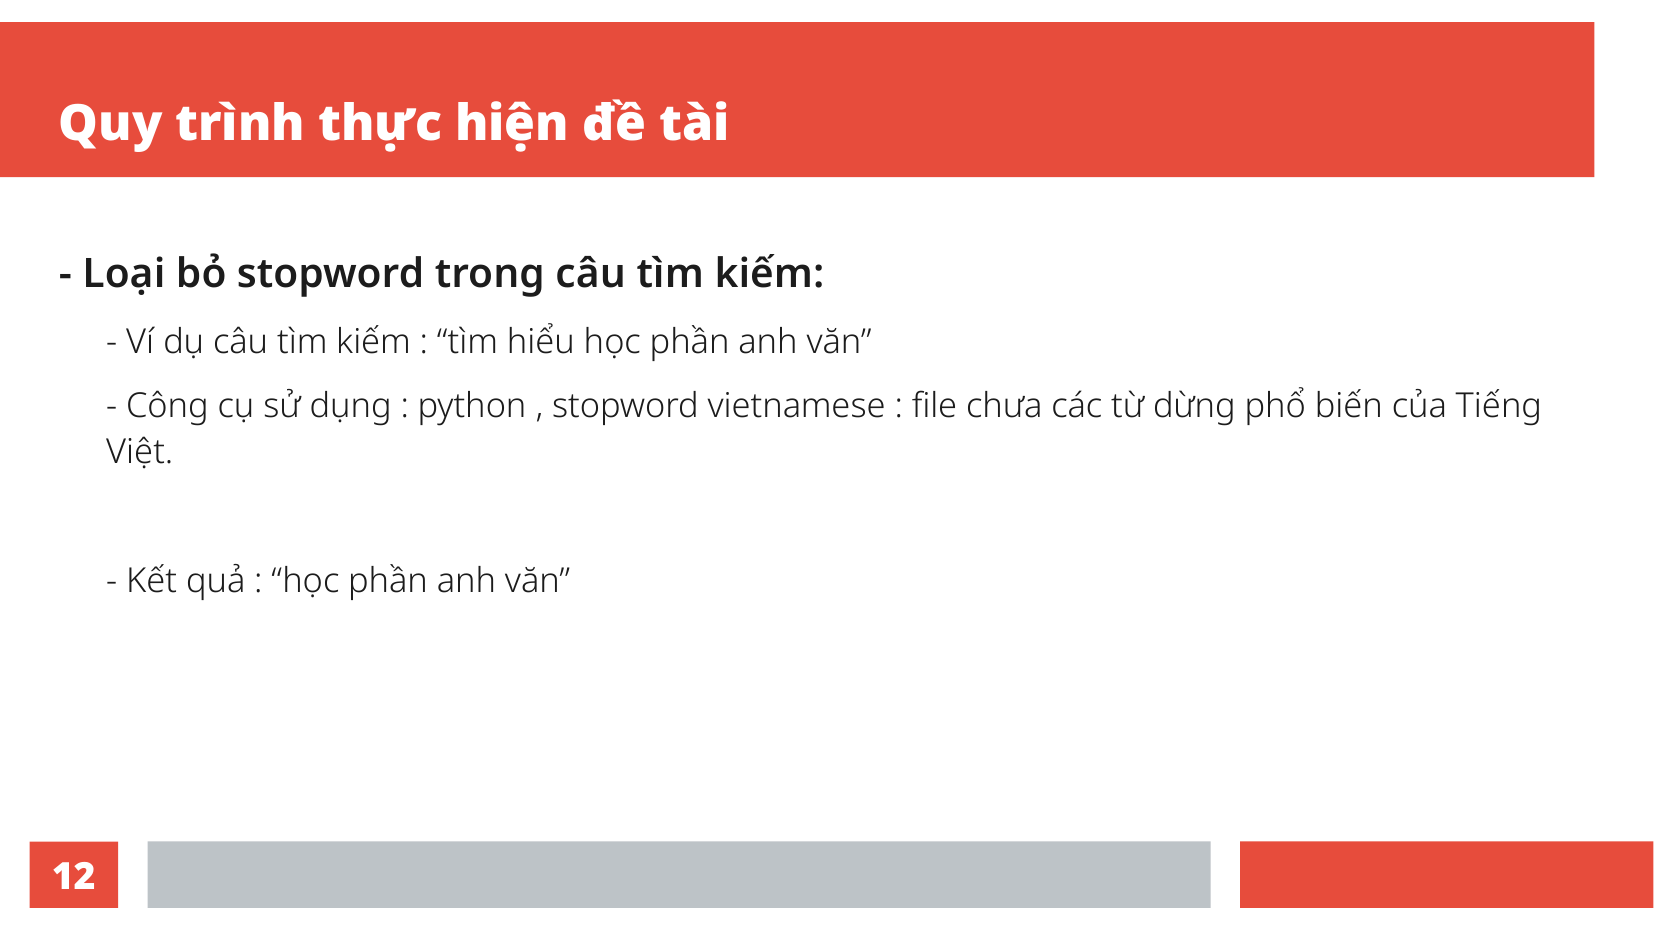

# Quy trình thực hiện đề tài
- Loại bỏ stopword trong câu tìm kiếm:
- Ví dụ câu tìm kiếm : “tìm hiểu học phần anh văn”
- Công cụ sử dụng : python , stopword vietnamese : file chưa các từ dừng phổ biến của Tiếng Việt.
- Kết quả : “học phần anh văn”
12